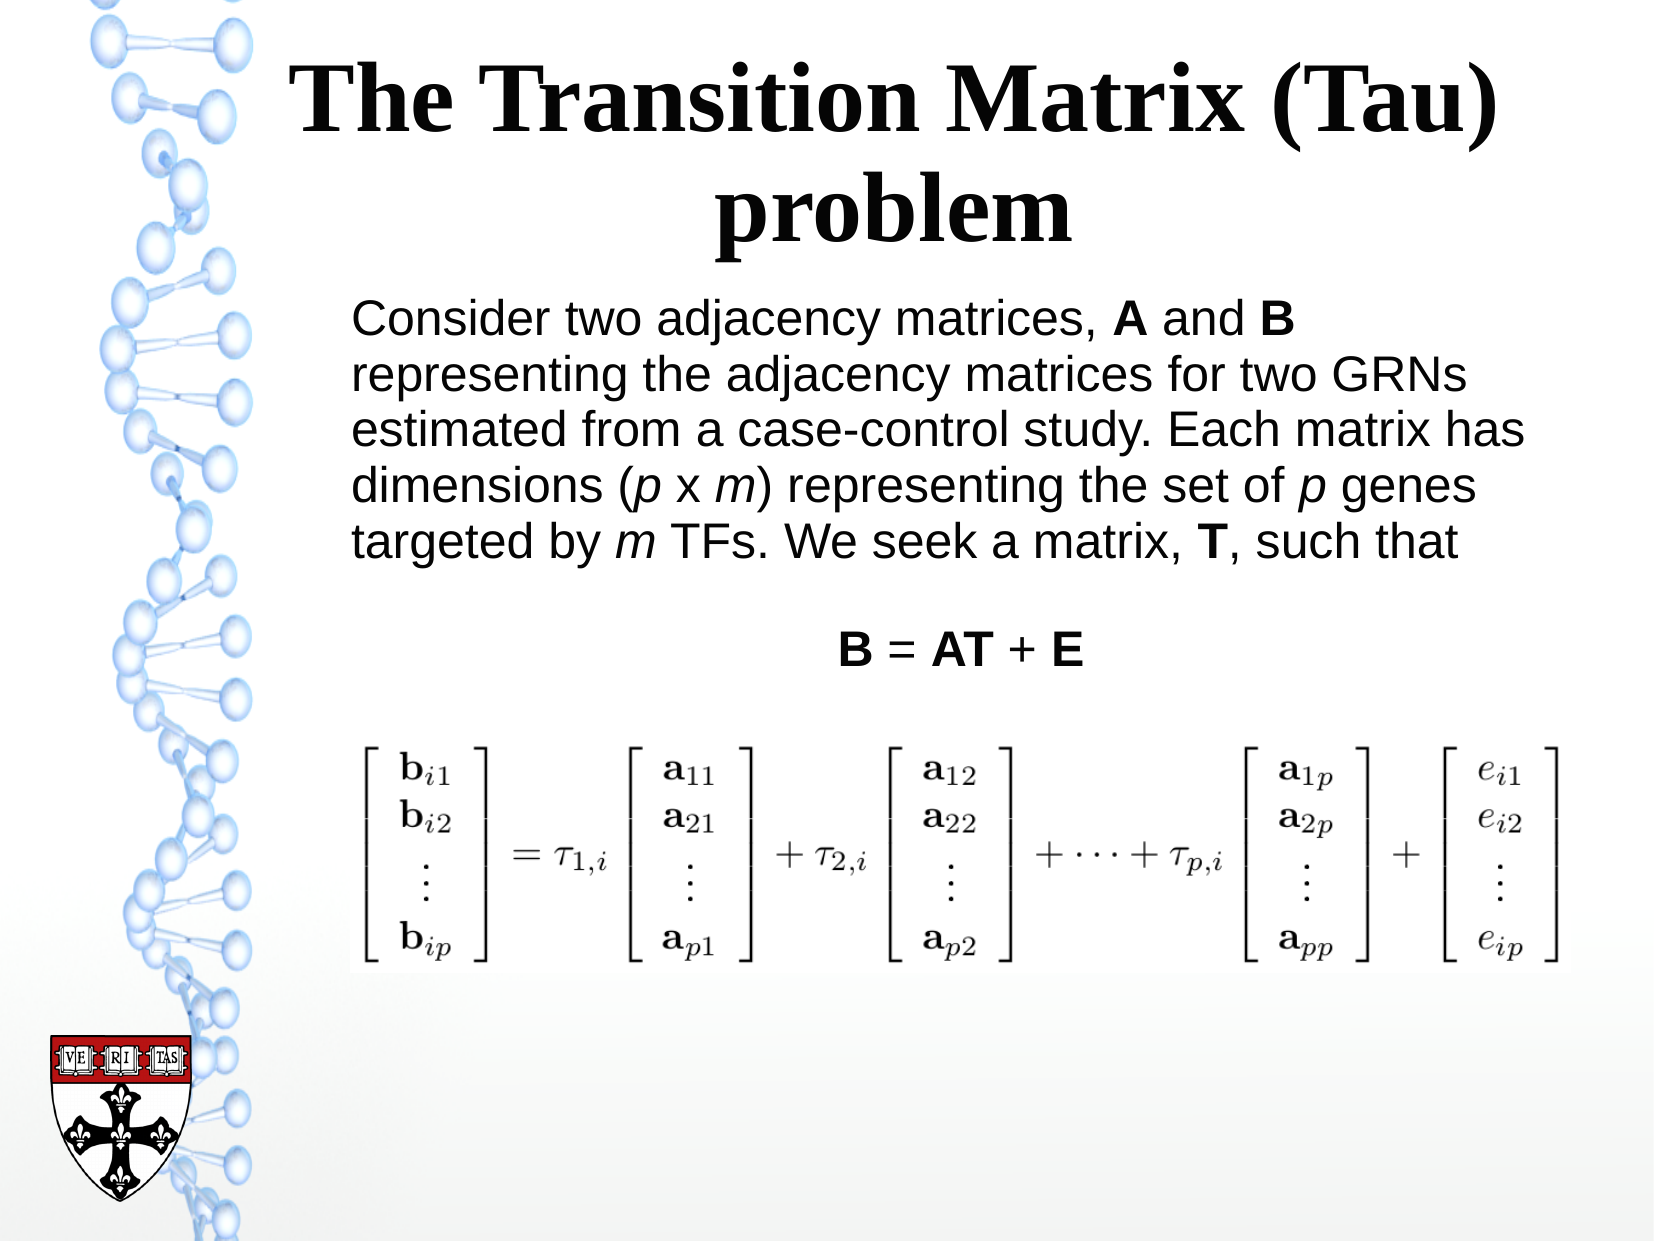

# The Transition Matrix (Tau) problem
Consider two adjacency matrices, A and B representing the adjacency matrices for two GRNs estimated from a case-control study. Each matrix has dimensions (p x m) representing the set of p genes targeted by m TFs. We seek a matrix, T, such that
B = AT + E